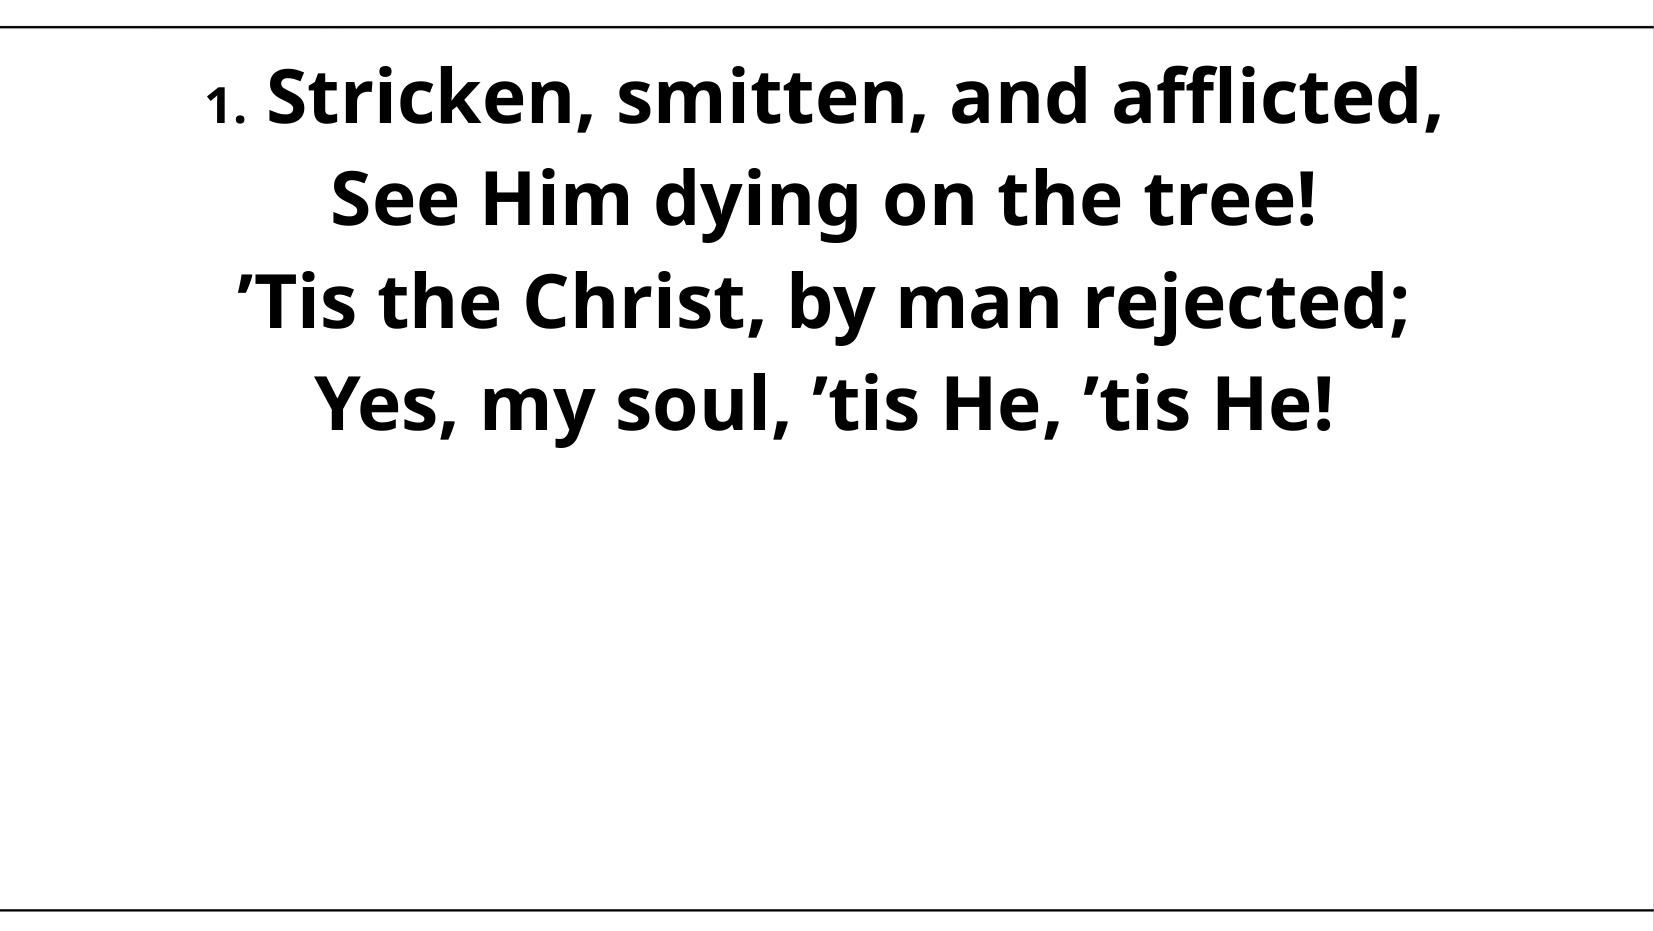

1. Stricken, smitten, and afflicted,
See Him dying on the tree!
’Tis the Christ, by man rejected;
Yes, my soul, ’tis He, ’tis He!